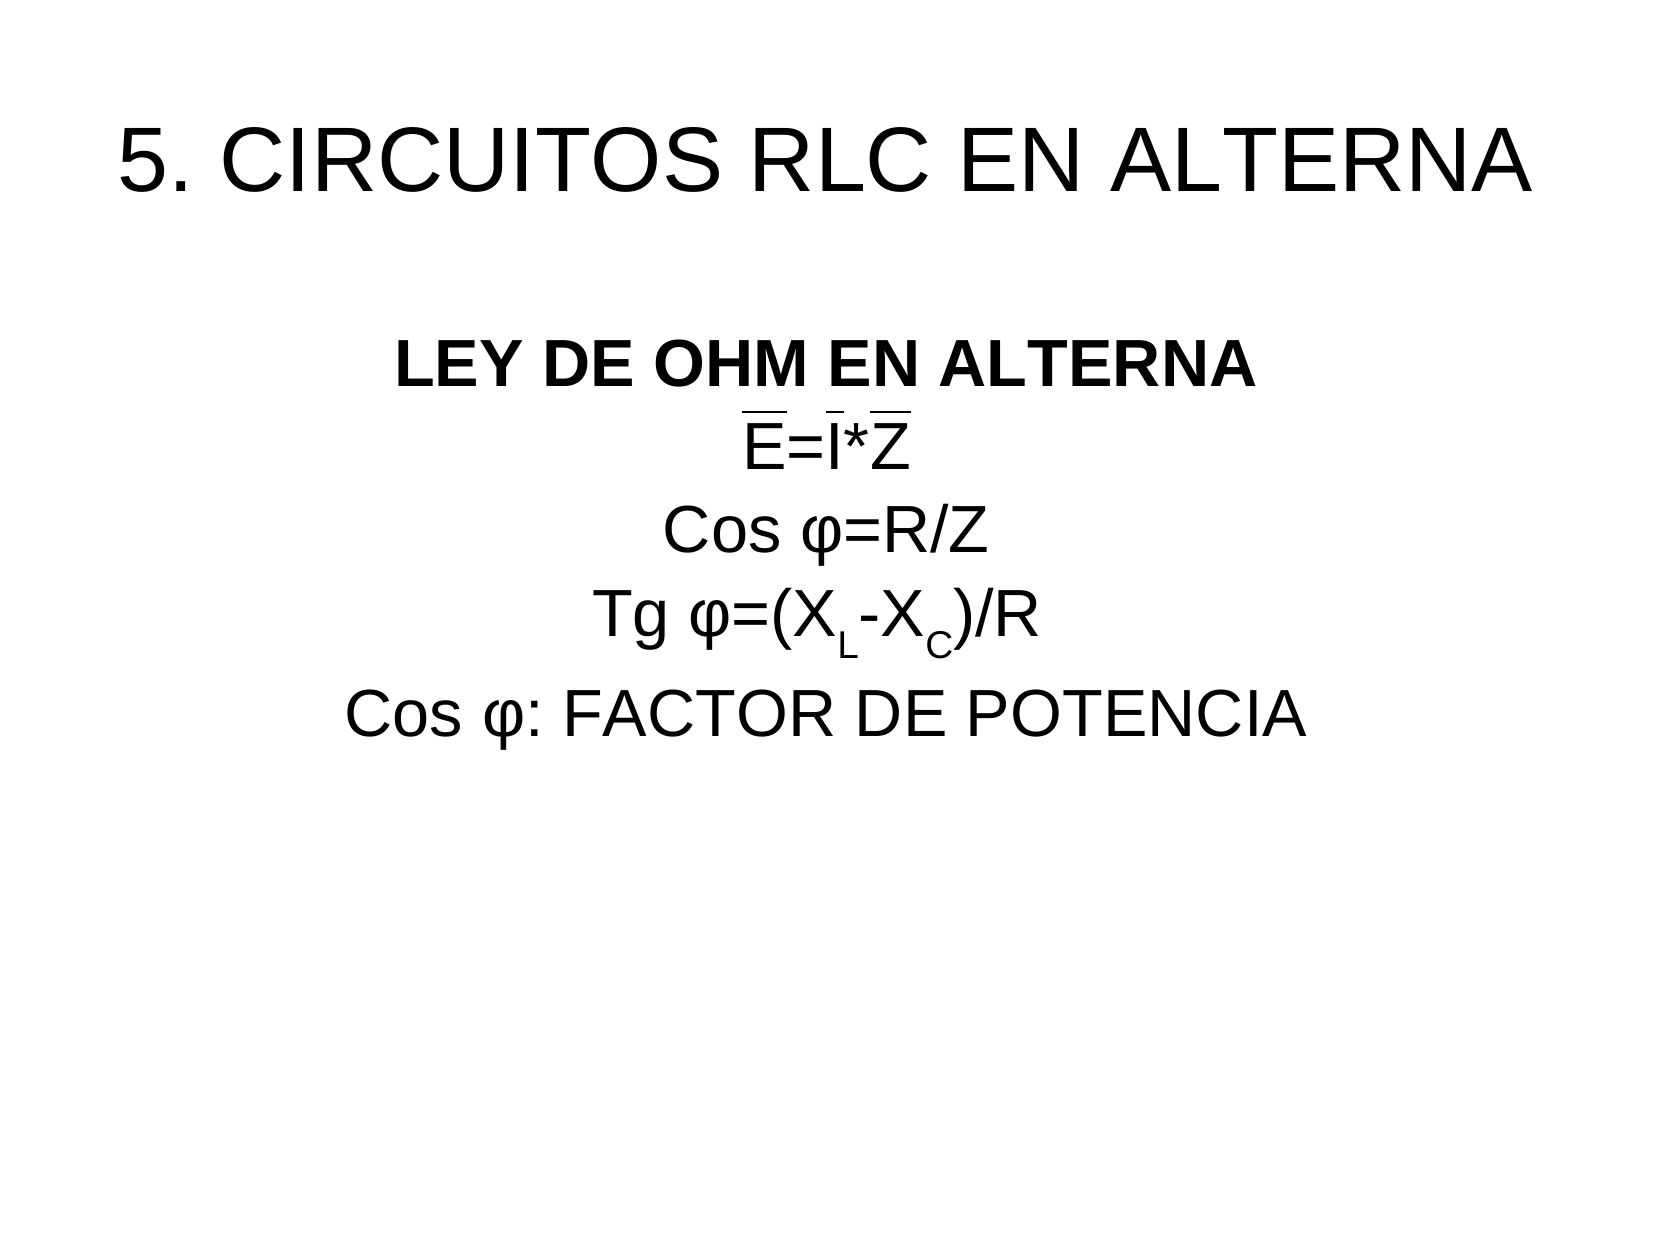

# 5. CIRCUITOS RLC EN ALTERNA
LEY DE OHM EN ALTERNA
E=I*Z
Cos φ=R/Z
Tg φ=(XL-XC)/R
Cos φ: FACTOR DE POTENCIA